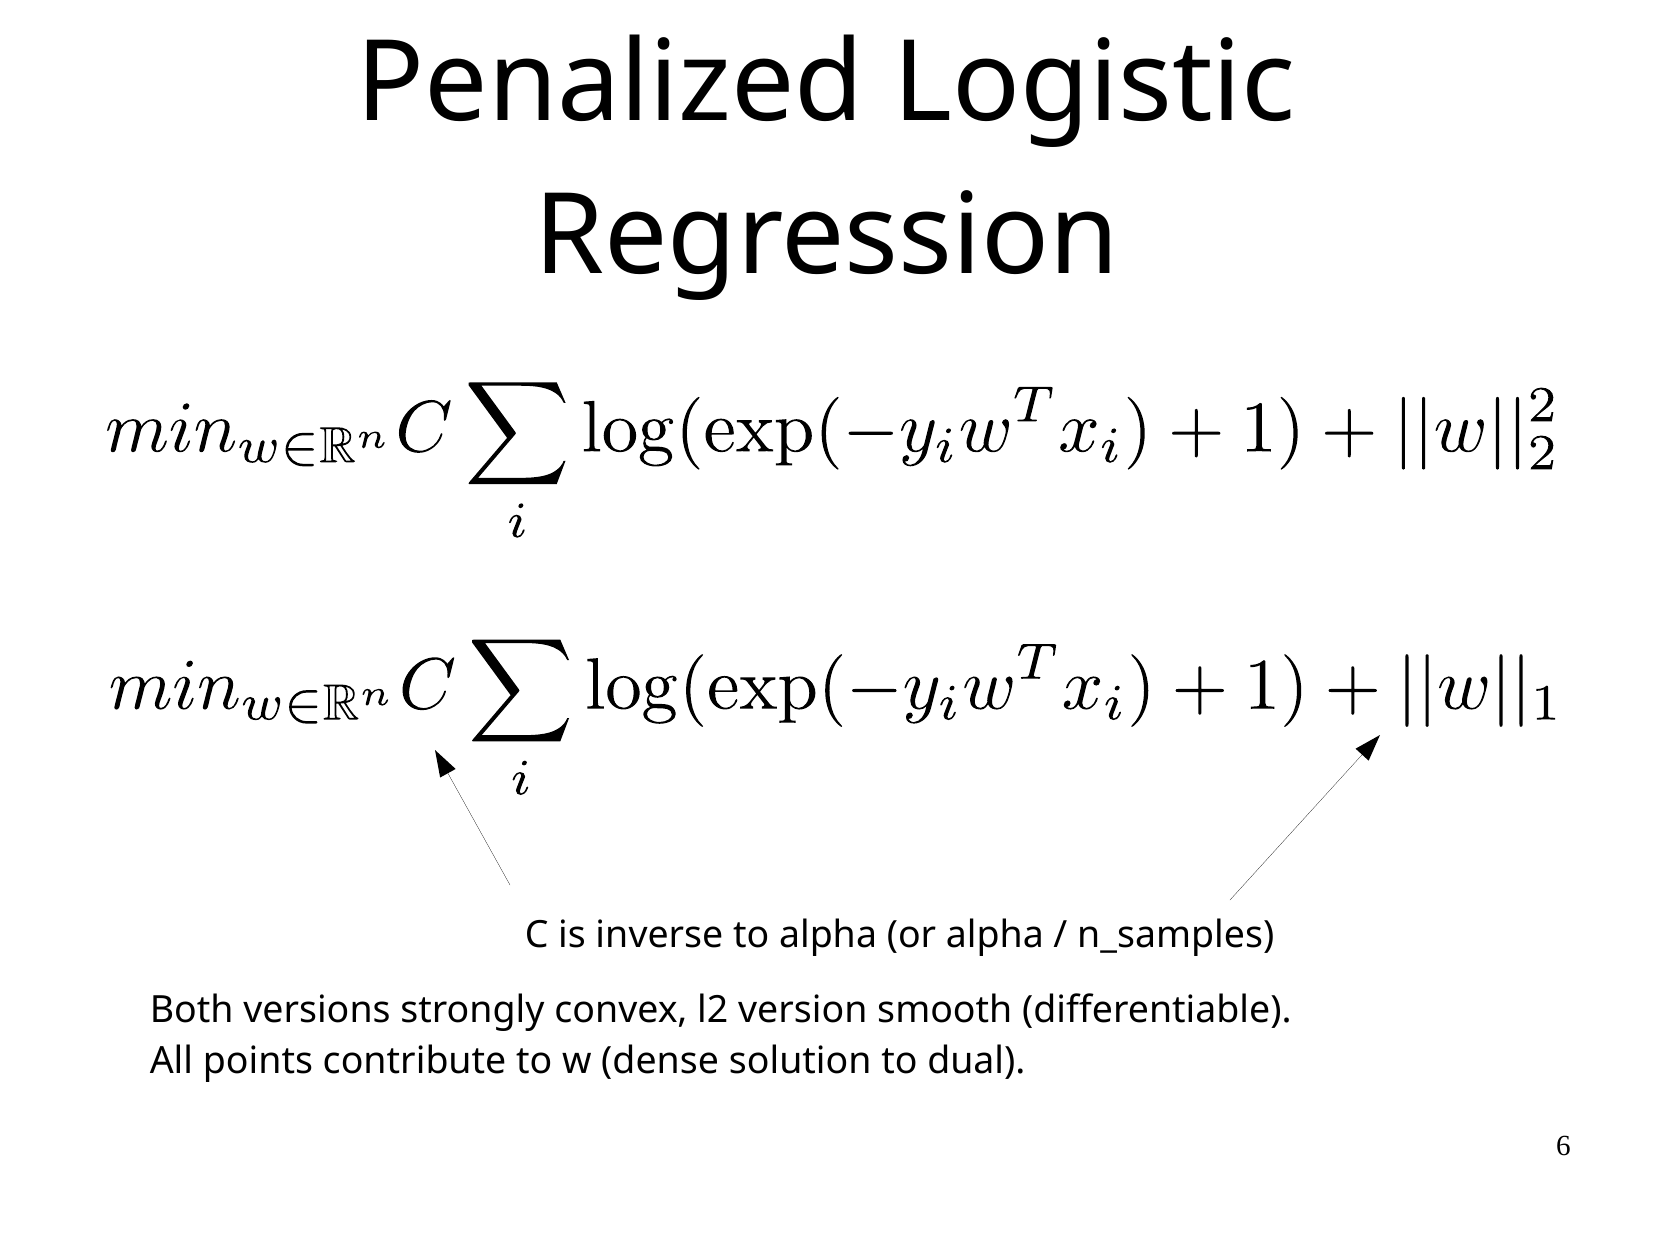

# Penalized Logistic Regression
C is inverse to alpha (or alpha / n_samples)
Both versions strongly convex, l2 version smooth (differentiable).
All points contribute to w (dense solution to dual).
6